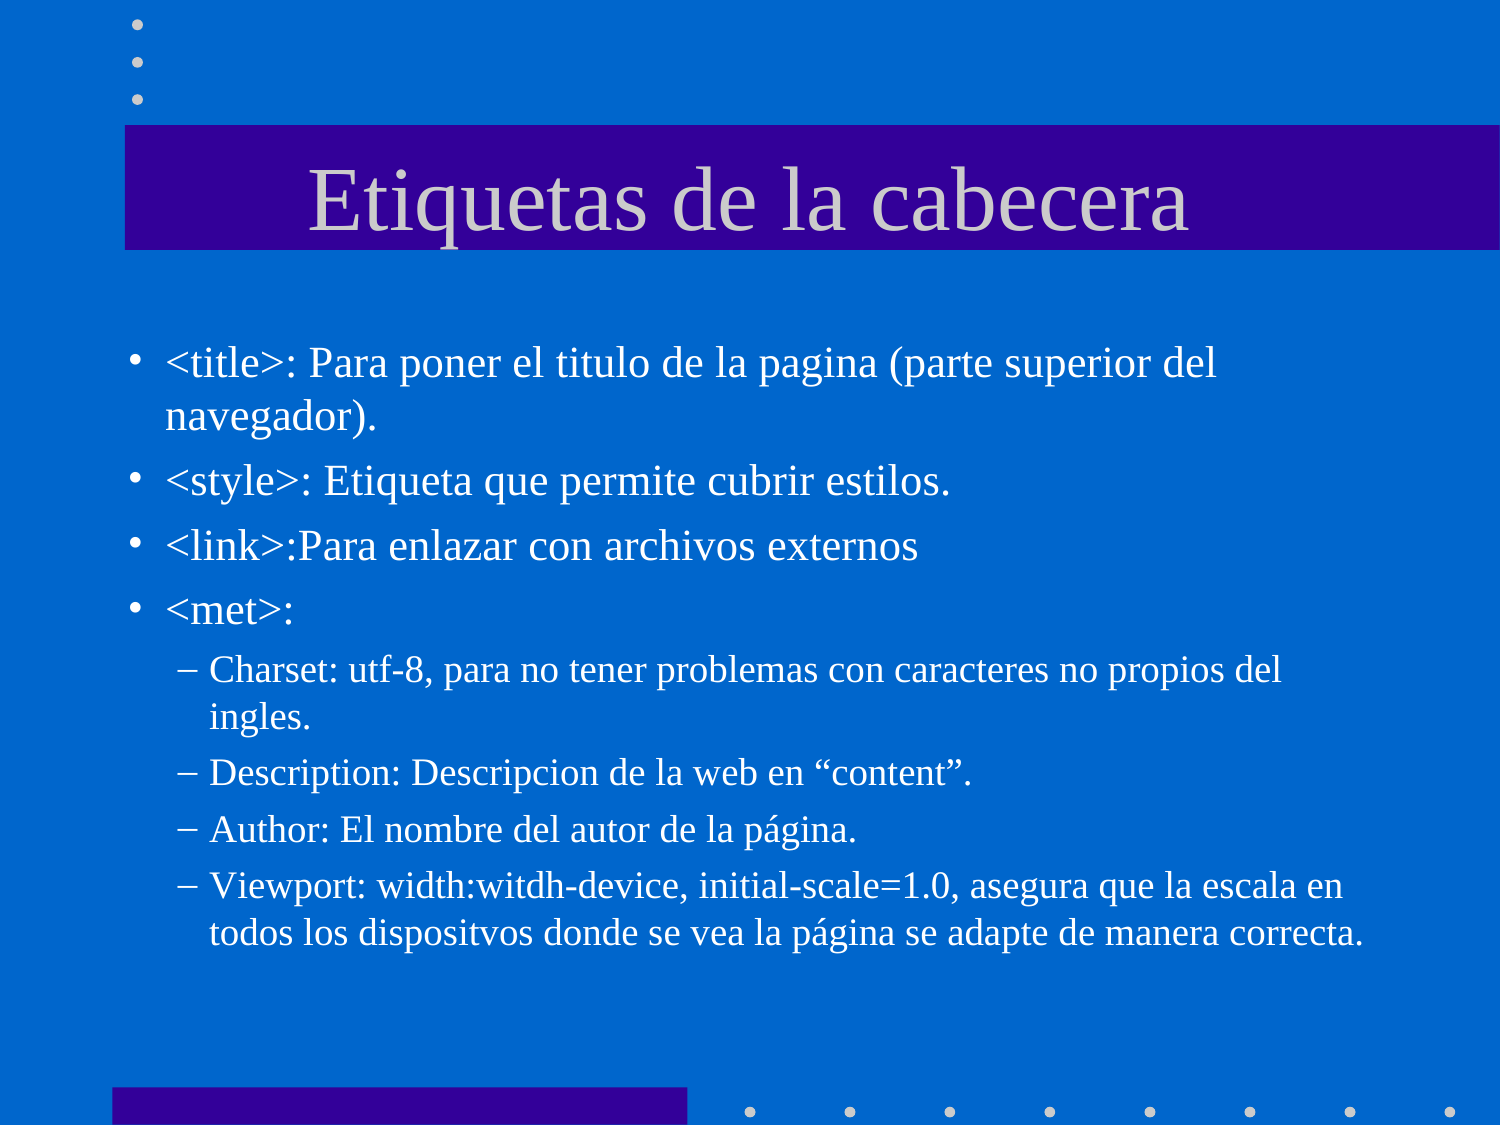

# Etiquetas de la cabecera
<title>: Para poner el titulo de la pagina (parte superior del navegador).
<style>: Etiqueta que permite cubrir estilos.
<link>:Para enlazar con archivos externos
<met>:
Charset: utf-8, para no tener problemas con caracteres no propios del ingles.
Description: Descripcion de la web en “content”.
Author: El nombre del autor de la página.
Viewport: width:witdh-device, initial-scale=1.0, asegura que la escala en todos los dispositvos donde se vea la página se adapte de manera correcta.